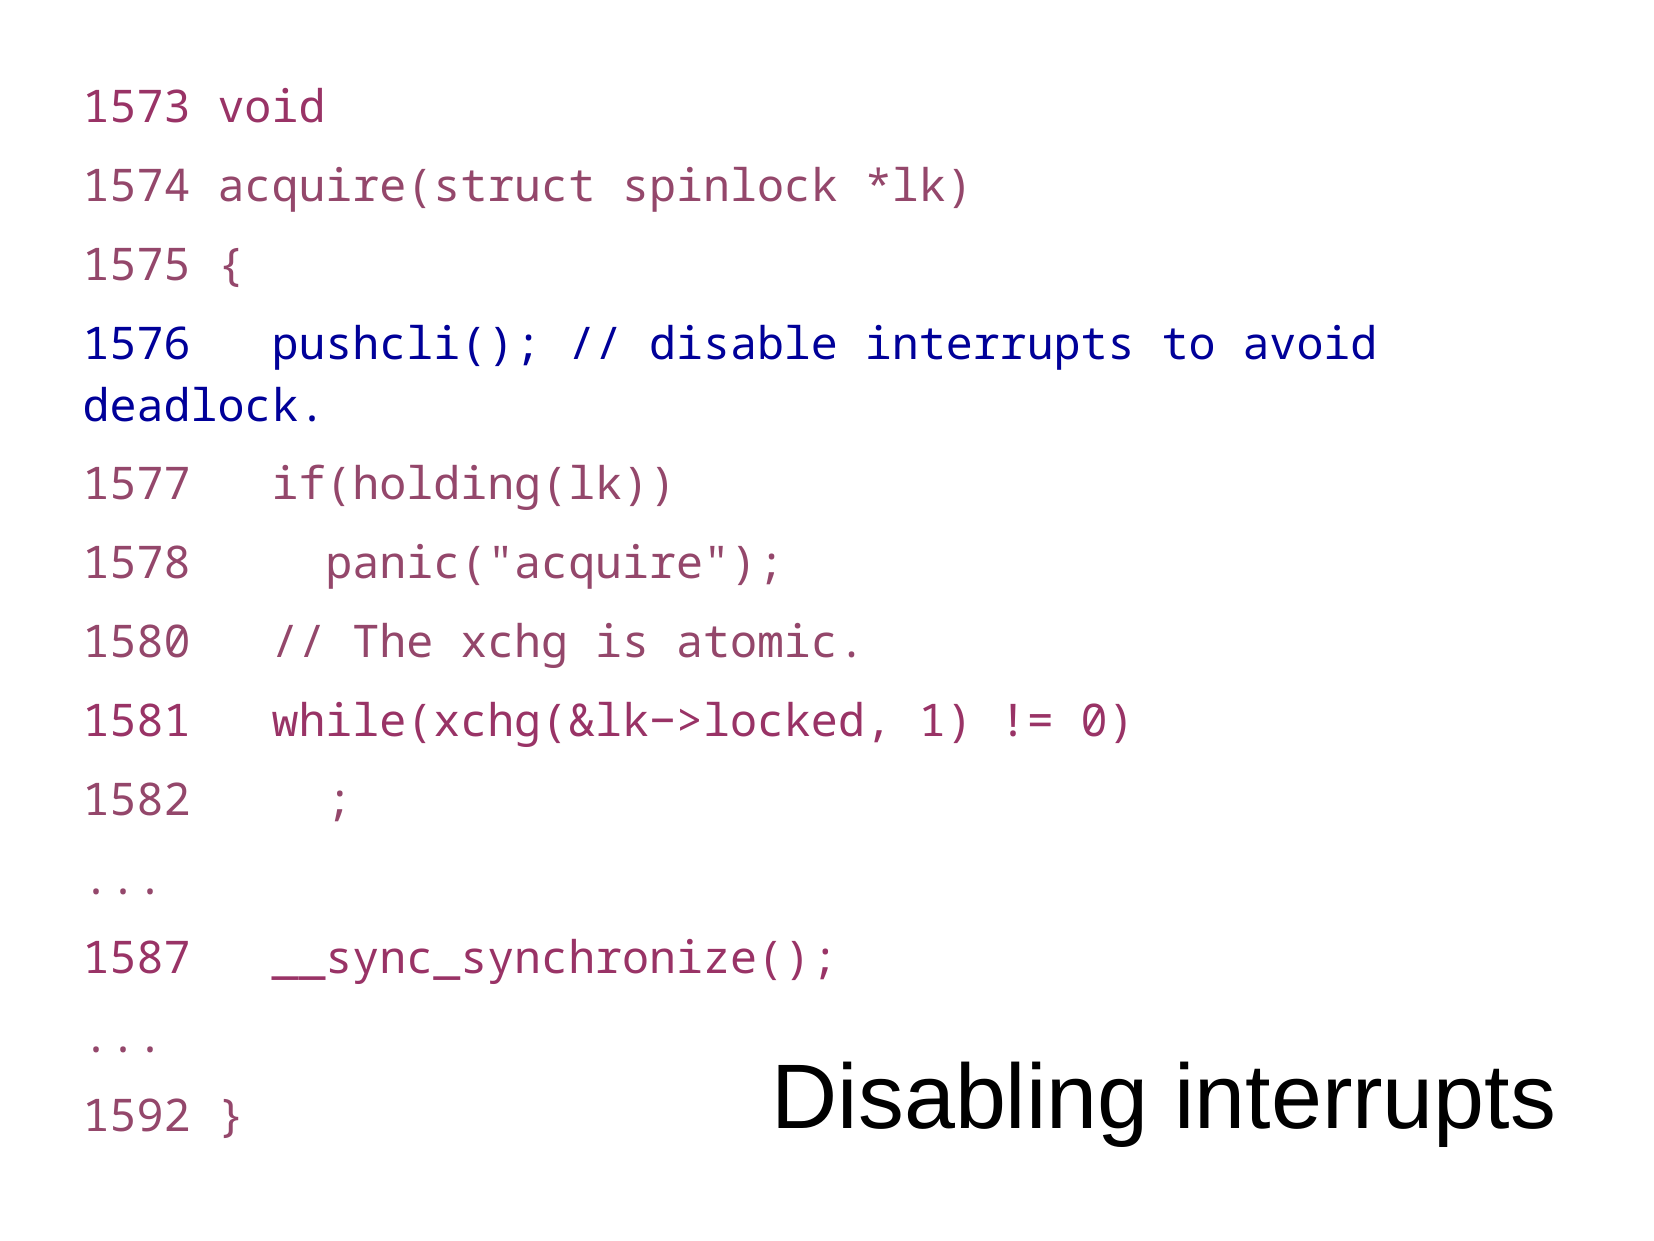

# 1573 void
1574 acquire(struct spinlock *lk)
1575 {
1576 pushcli(); // disable interrupts to avoid deadlock.
1577 if(holding(lk))
1578 panic("acquire");
1580 // The xchg is atomic.
1581 while(xchg(&lk−>locked, 1) != 0)
1582 ;
...
1587 __sync_synchronize();
...
1592 }
Disabling interrupts